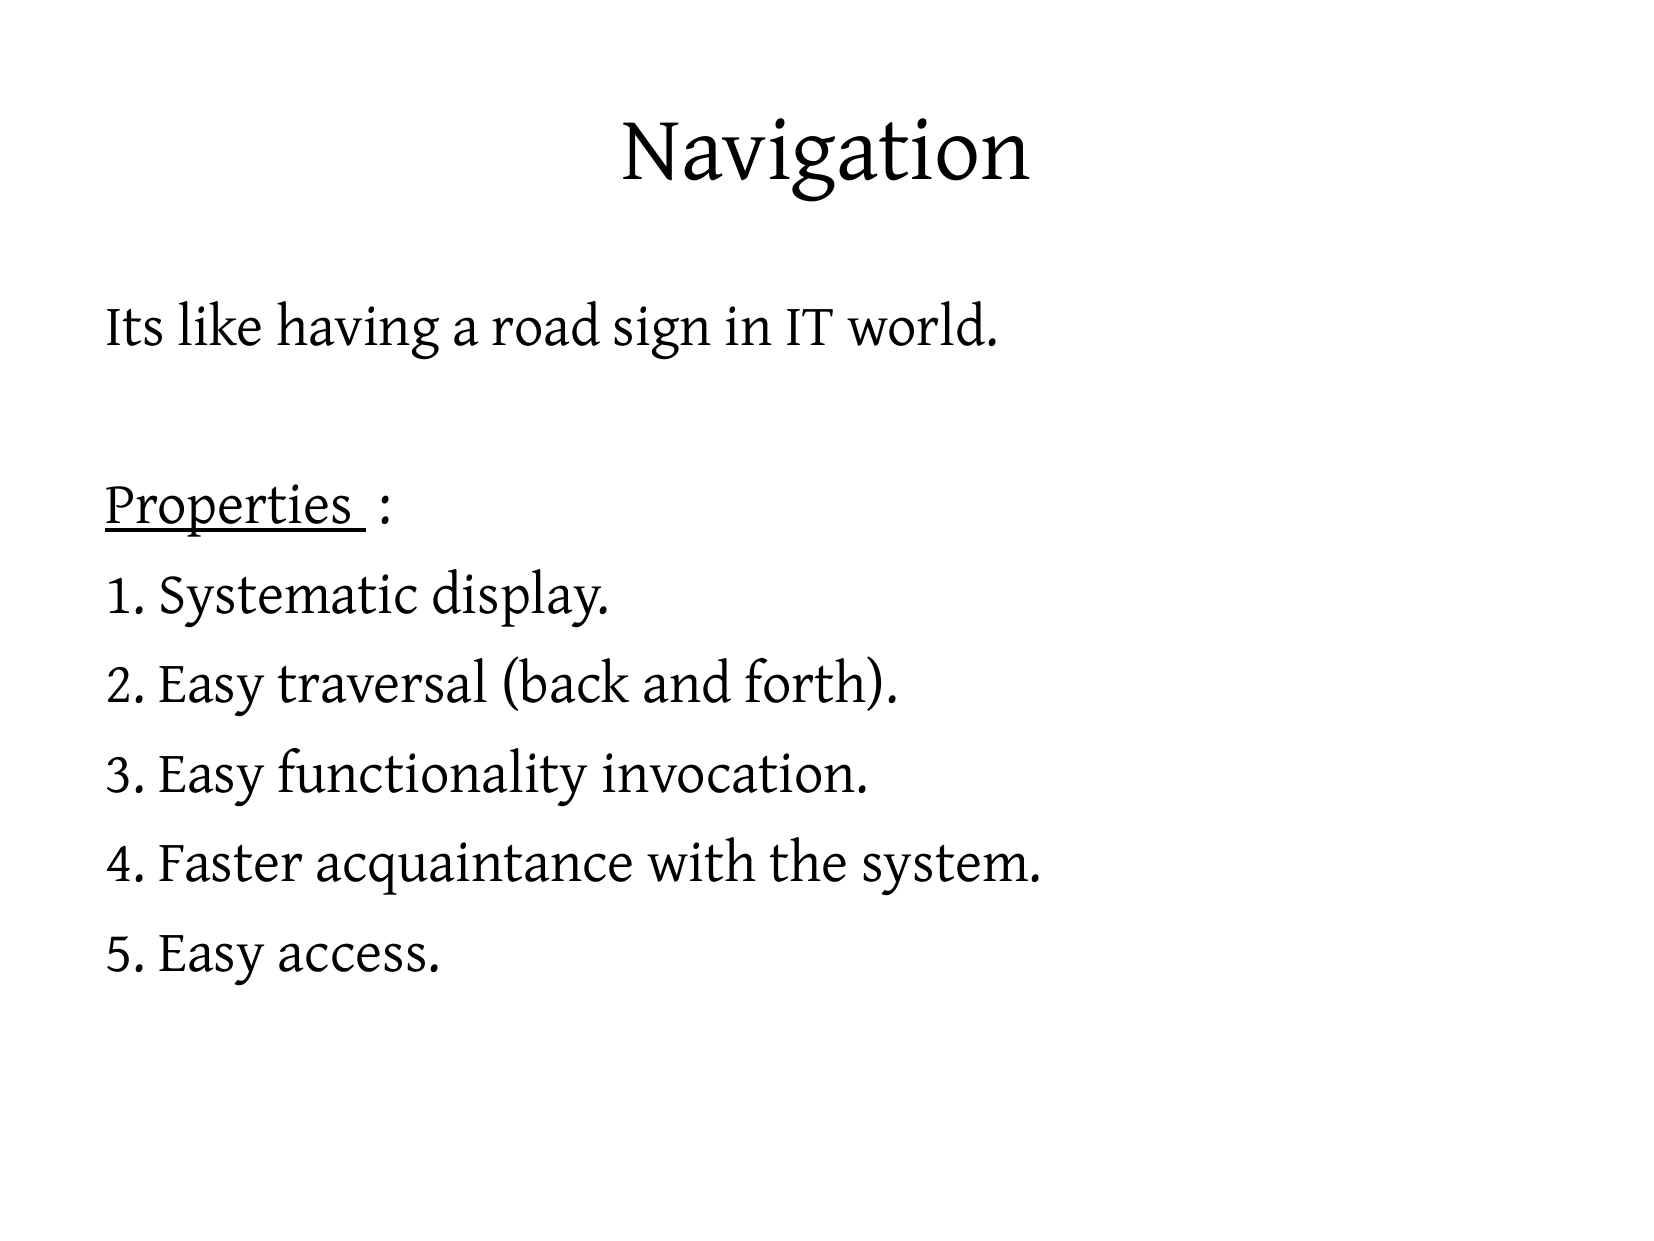

# Navigation
Its like having a road sign in IT world.
Properties :
1. Systematic display.
2. Easy traversal (back and forth).
3. Easy functionality invocation.
4. Faster acquaintance with the system.
5. Easy access.